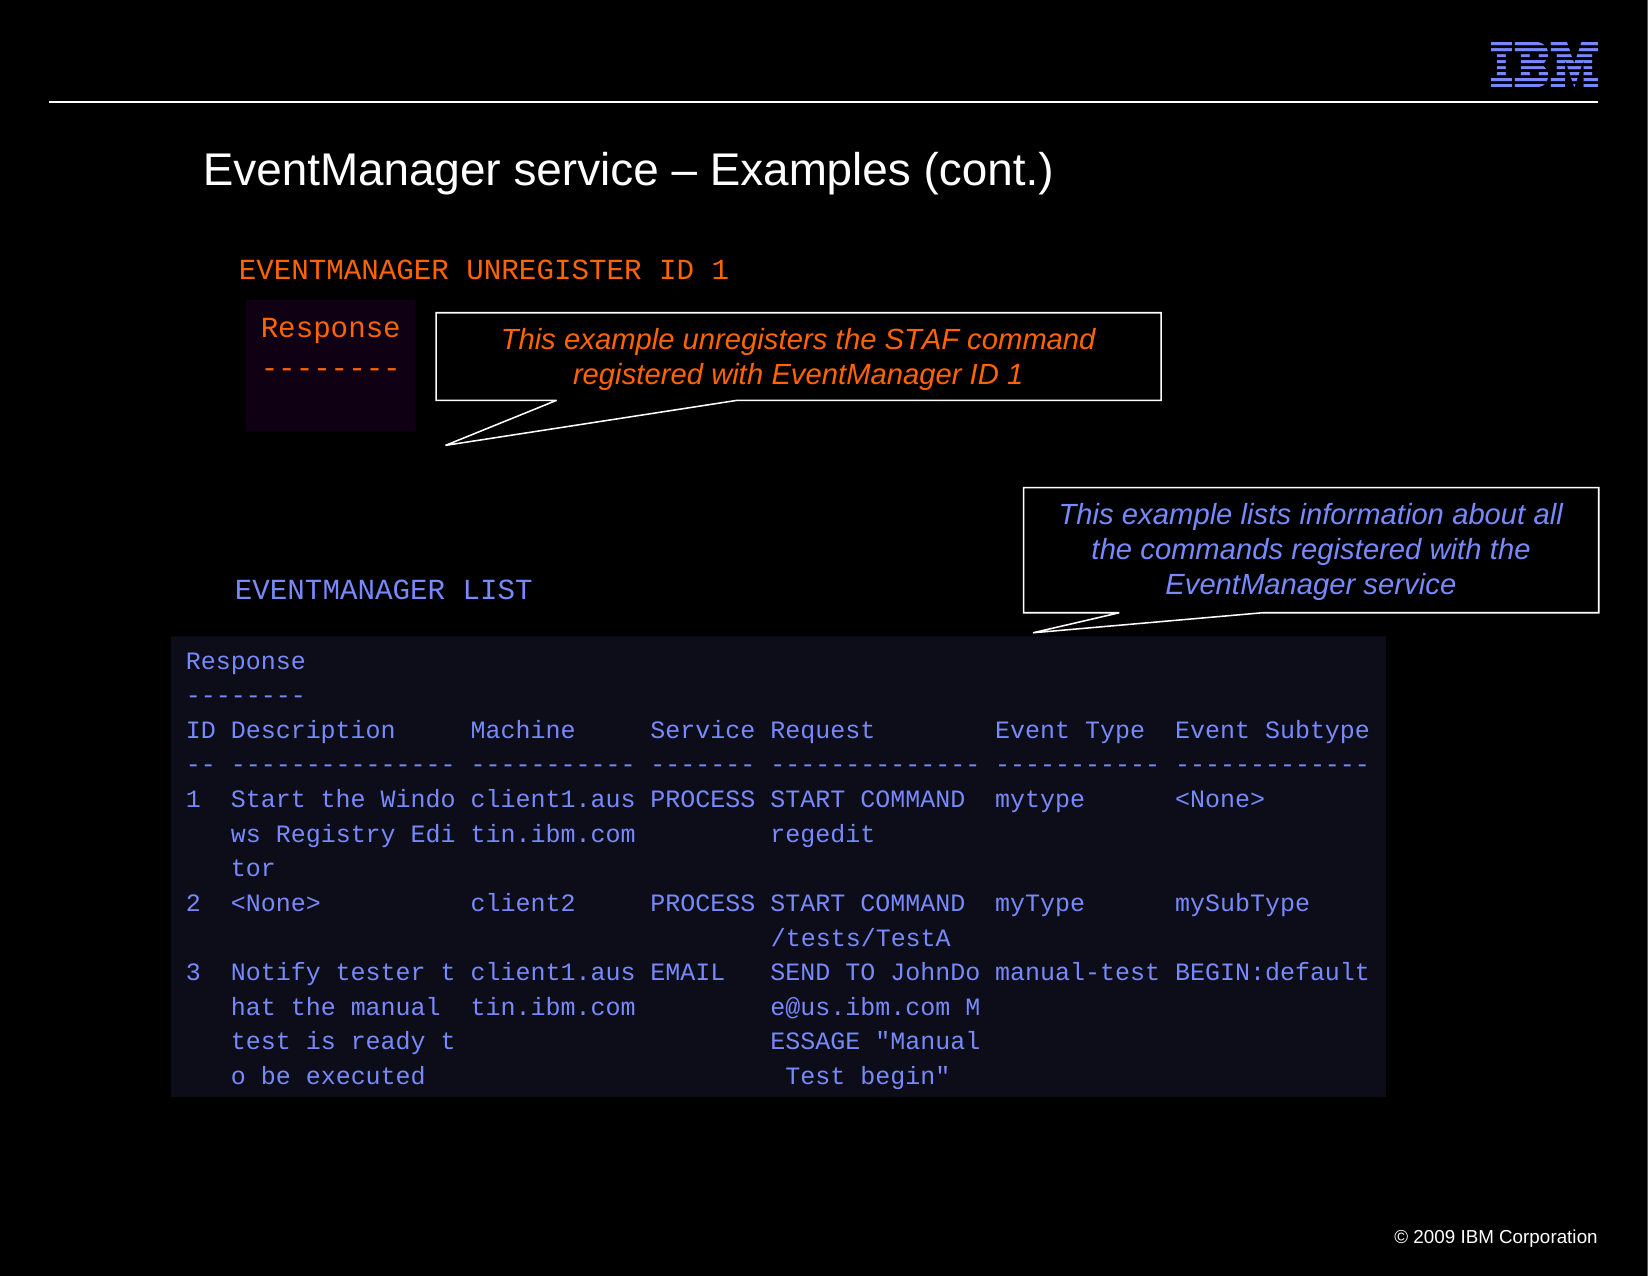

# EventManager service – Examples (cont.)
EVENTMANAGER UNREGISTER ID 1
Response
--------
This example unregisters the STAF command registered with EventManager ID 1
This example lists information about all the commands registered with the EventManager service
EVENTMANAGER LIST
Response
--------
ID Description Machine Service Request Event Type Event Subtype
-- --------------- ----------- ------- -------------- ----------- -------------
1 Start the Windo client1.aus PROCESS START COMMAND mytype <None>
 ws Registry Edi tin.ibm.com regedit
 tor
2 <None> client2 PROCESS START COMMAND myType mySubType
 /tests/TestA
3 Notify tester t client1.aus EMAIL SEND TO JohnDo manual-test BEGIN:default
 hat the manual tin.ibm.com e@us.ibm.com M
 test is ready t ESSAGE "Manual
 o be executed Test begin"